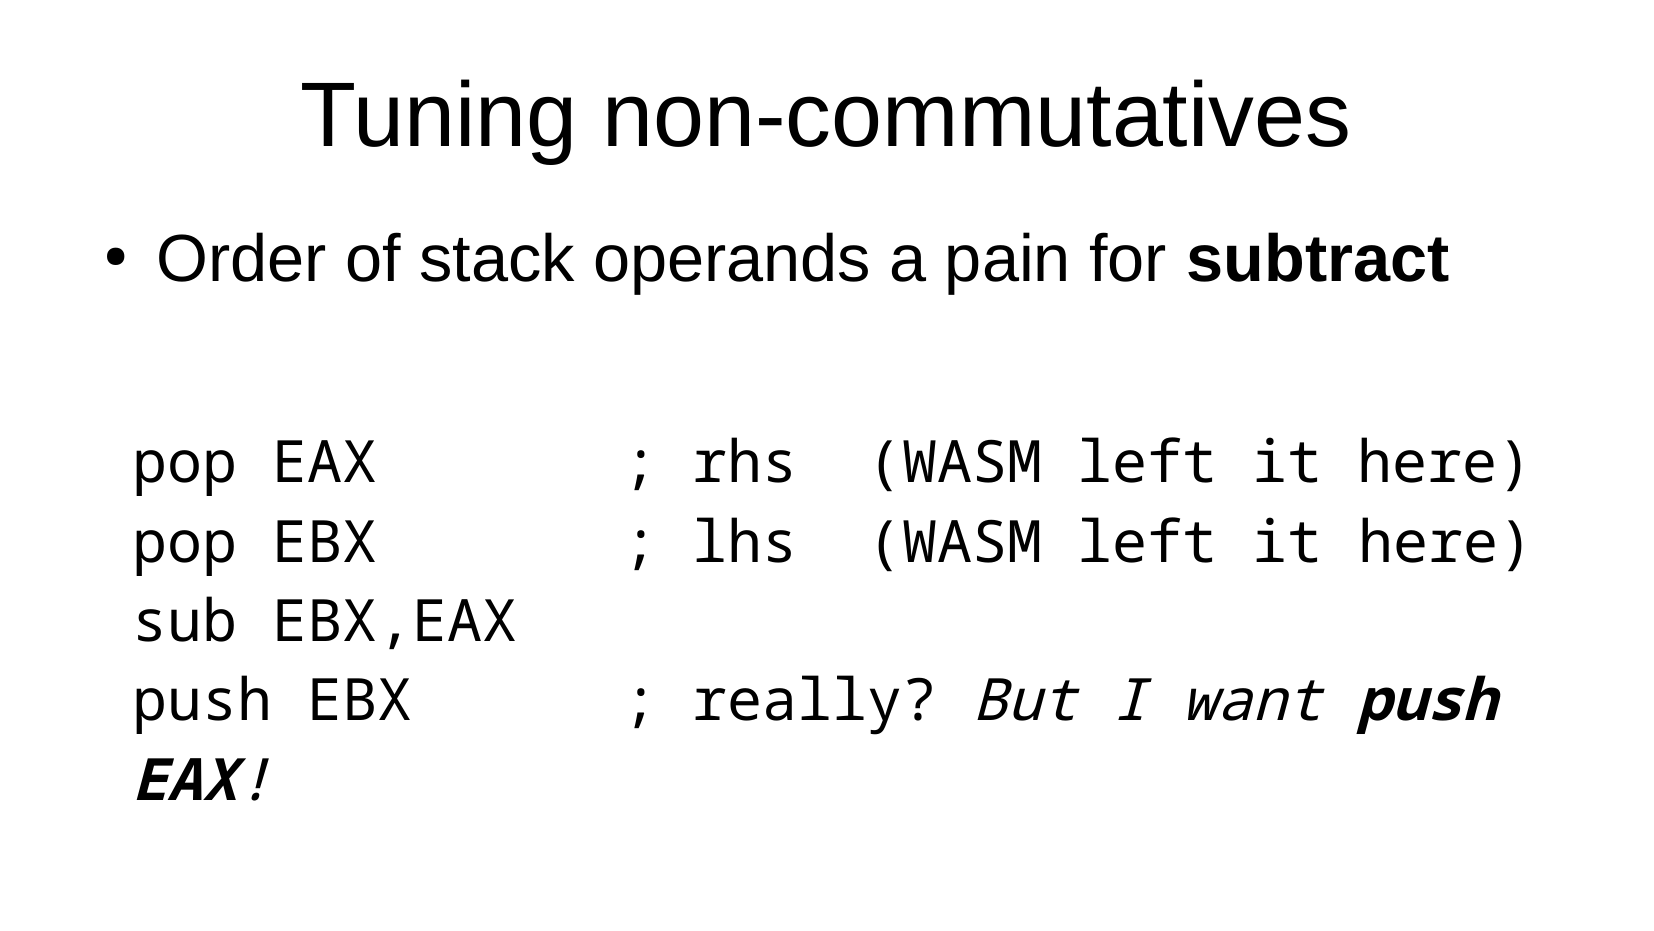

# Tuning non-commutatives
Order of stack operands a pain for subtract
pop EAX ; rhs (WASM left it here)
pop EBX ; lhs (WASM left it here)
sub EBX,EAX
push EBX ; really? But I want push EAX!